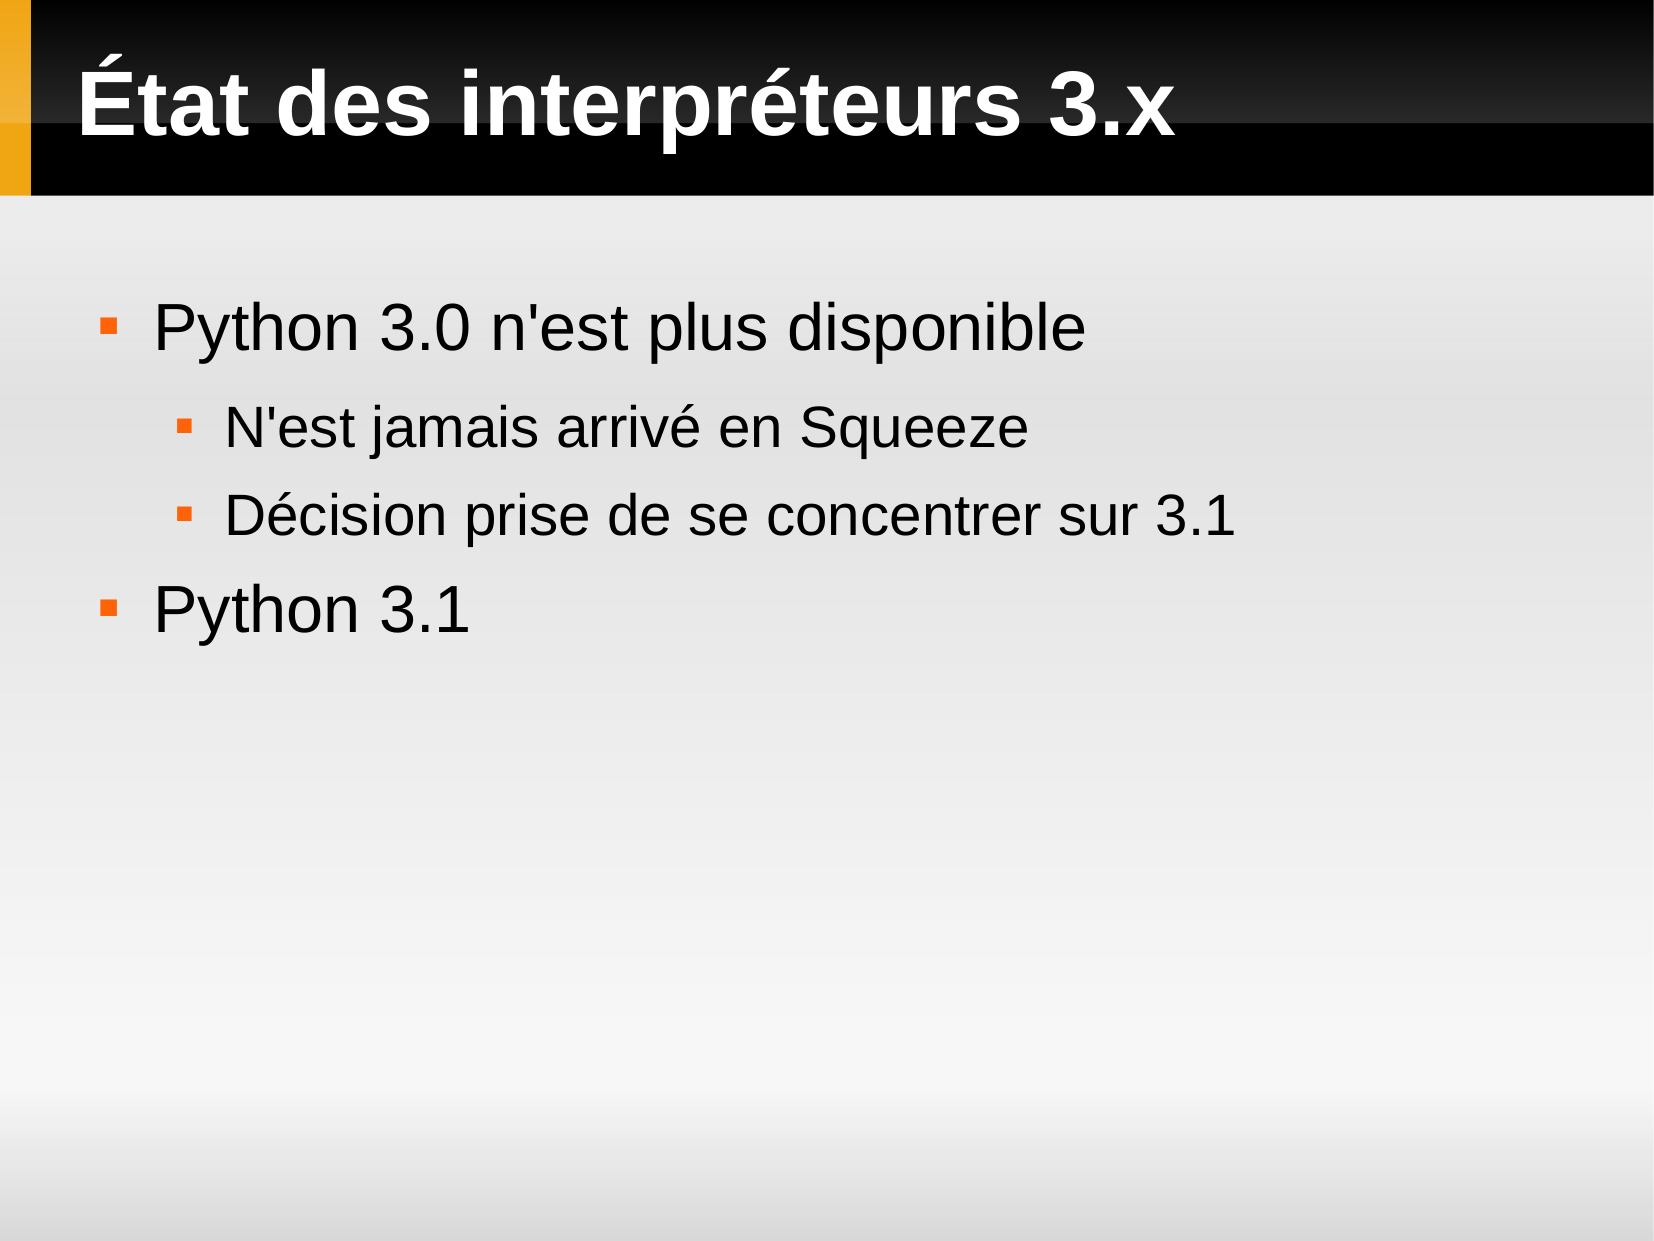

# État des interpréteurs 3.x
Python 3.0 n'est plus disponible
N'est jamais arrivé en Squeeze
Décision prise de se concentrer sur 3.1
Python 3.1